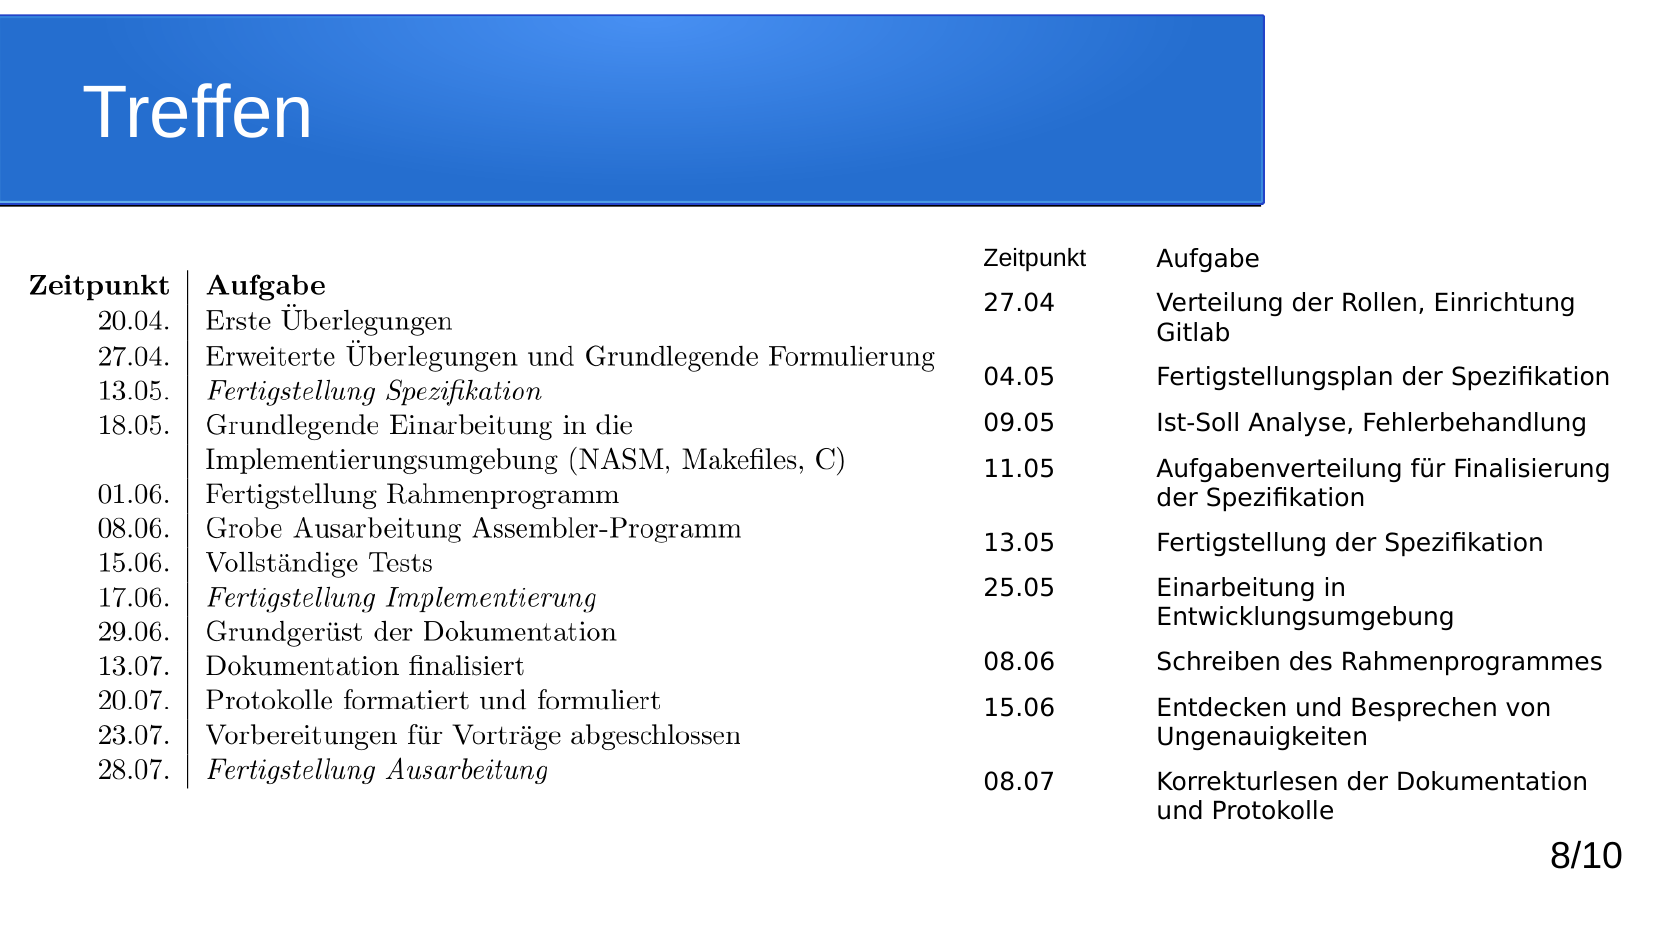

# Treffen
| Zeitpunkt | Aufgabe |
| --- | --- |
| 27.04 | Verteilung der Rollen, Einrichtung Gitlab |
| 04.05 | Fertigstellungsplan der Spezifikation |
| 09.05 | Ist-Soll Analyse, Fehlerbehandlung |
| 11.05 | Aufgabenverteilung für Finalisierung der Spezifikation |
| 13.05 | Fertigstellung der Spezifikation |
| 25.05 | Einarbeitung in Entwicklungsumgebung |
| 08.06 | Schreiben des Rahmenprogrammes |
| 15.06 | Entdecken und Besprechen von Ungenauigkeiten |
| 08.07 | Korrekturlesen der Dokumentation und Protokolle |
8/10